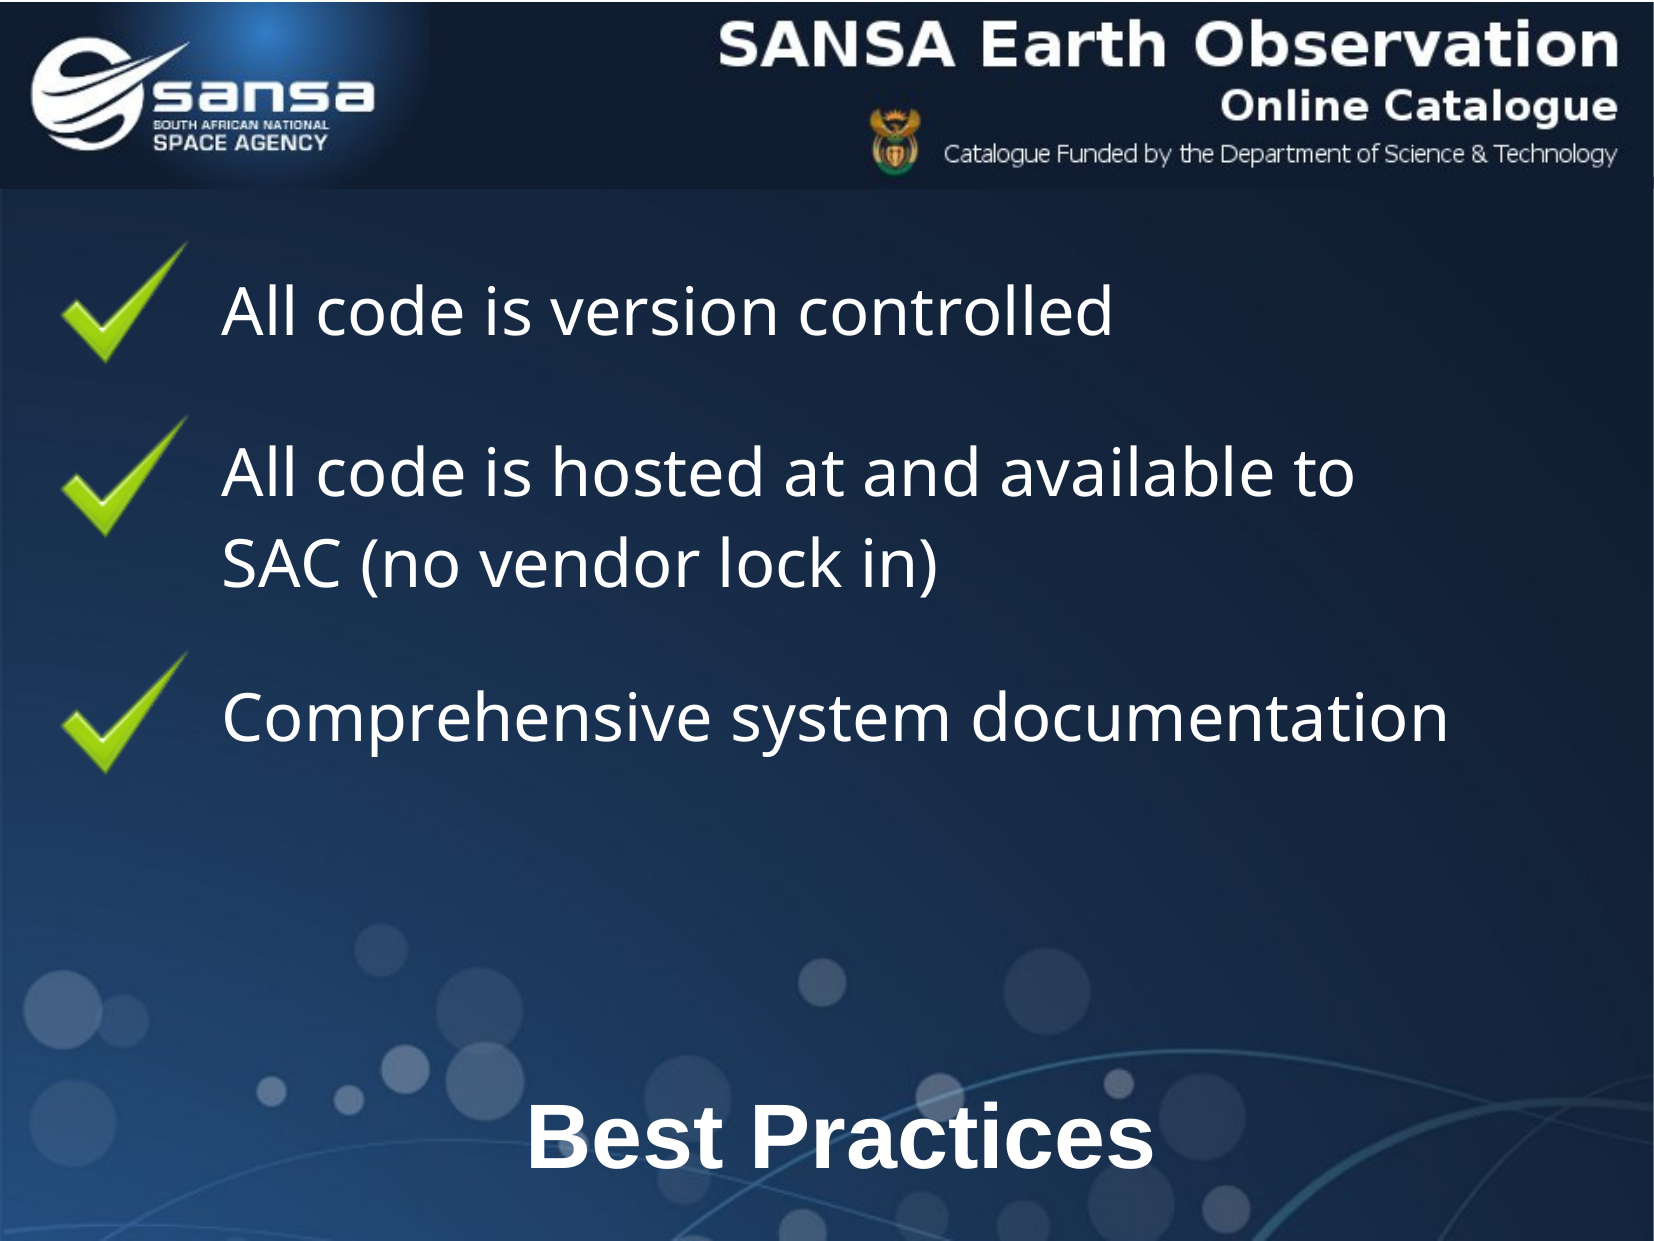

All code is version controlled
All code is hosted at and available to SAC (no vendor lock in)
Comprehensive system documentation
# Best Practices